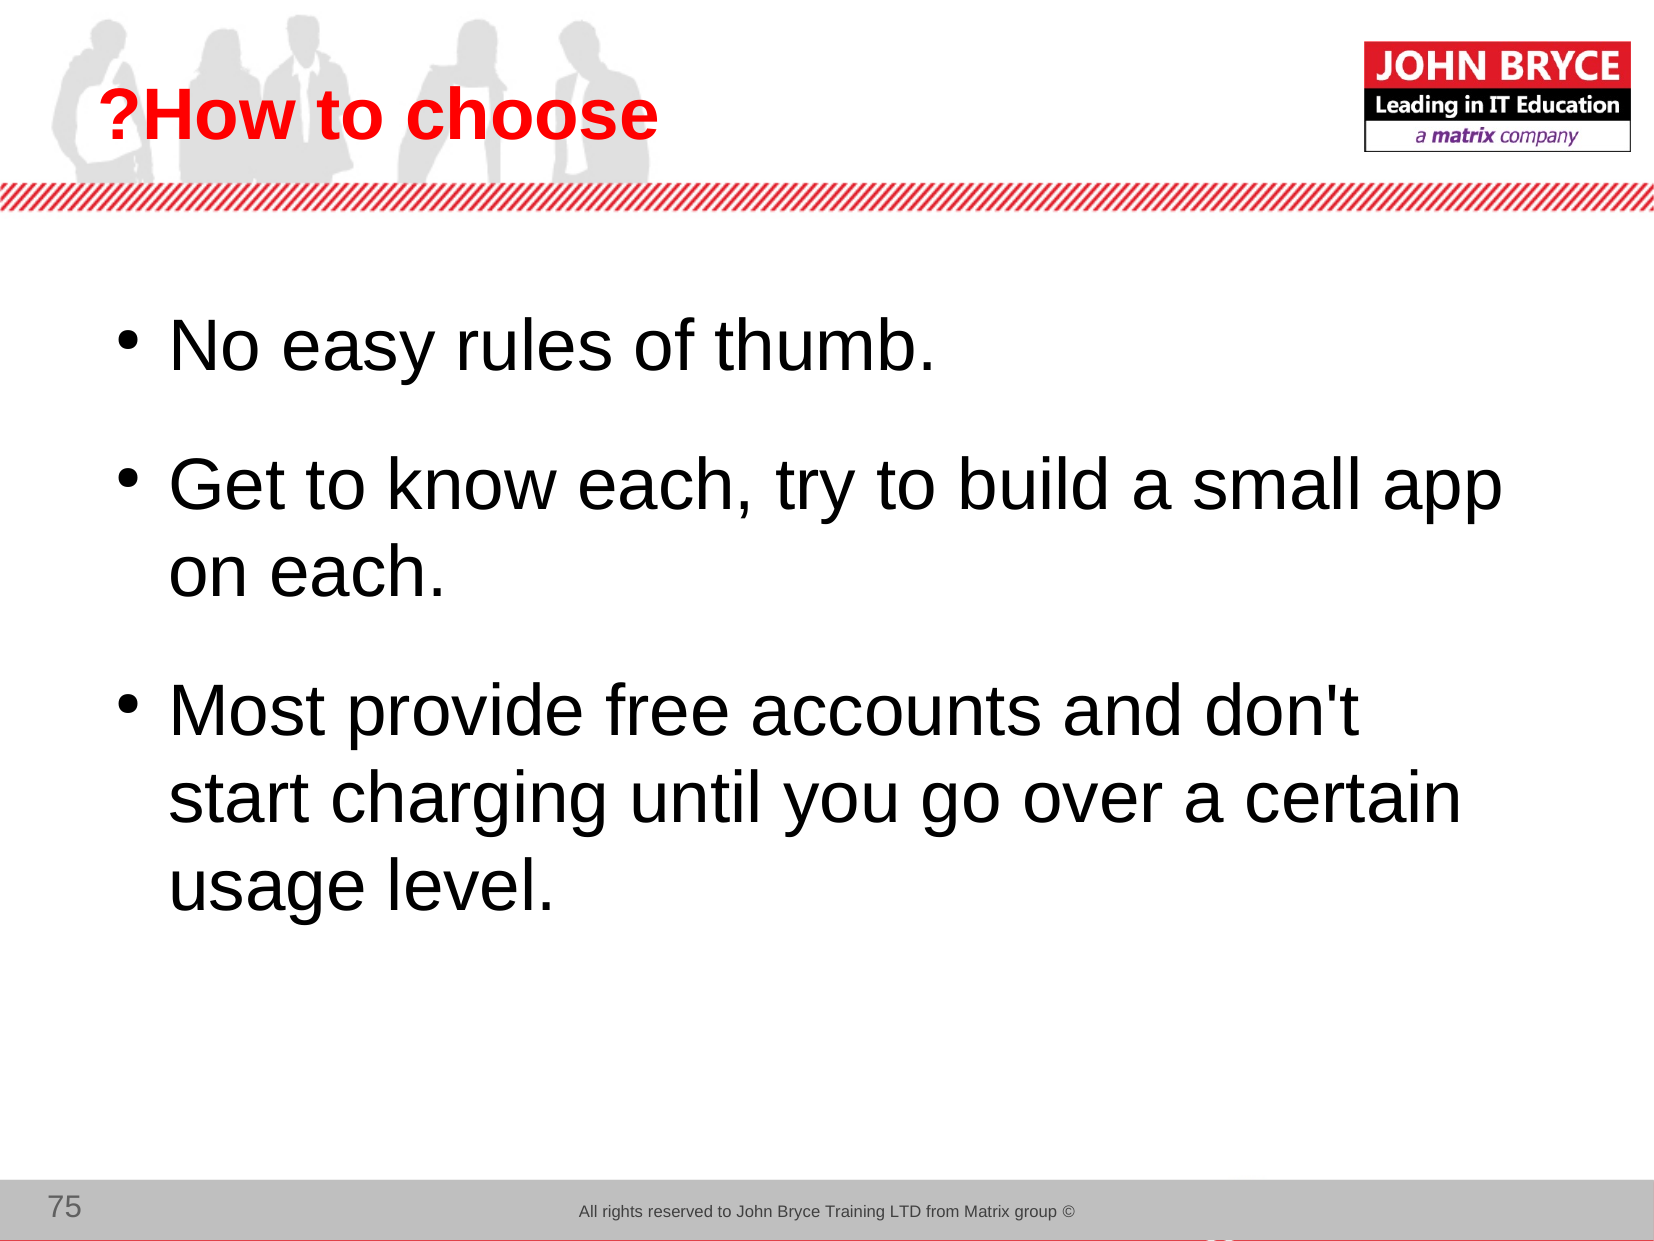

# How to choose?
No easy rules of thumb.
Get to know each, try to build a small app on each.
Most provide free accounts and don't start charging until you go over a certain usage level.